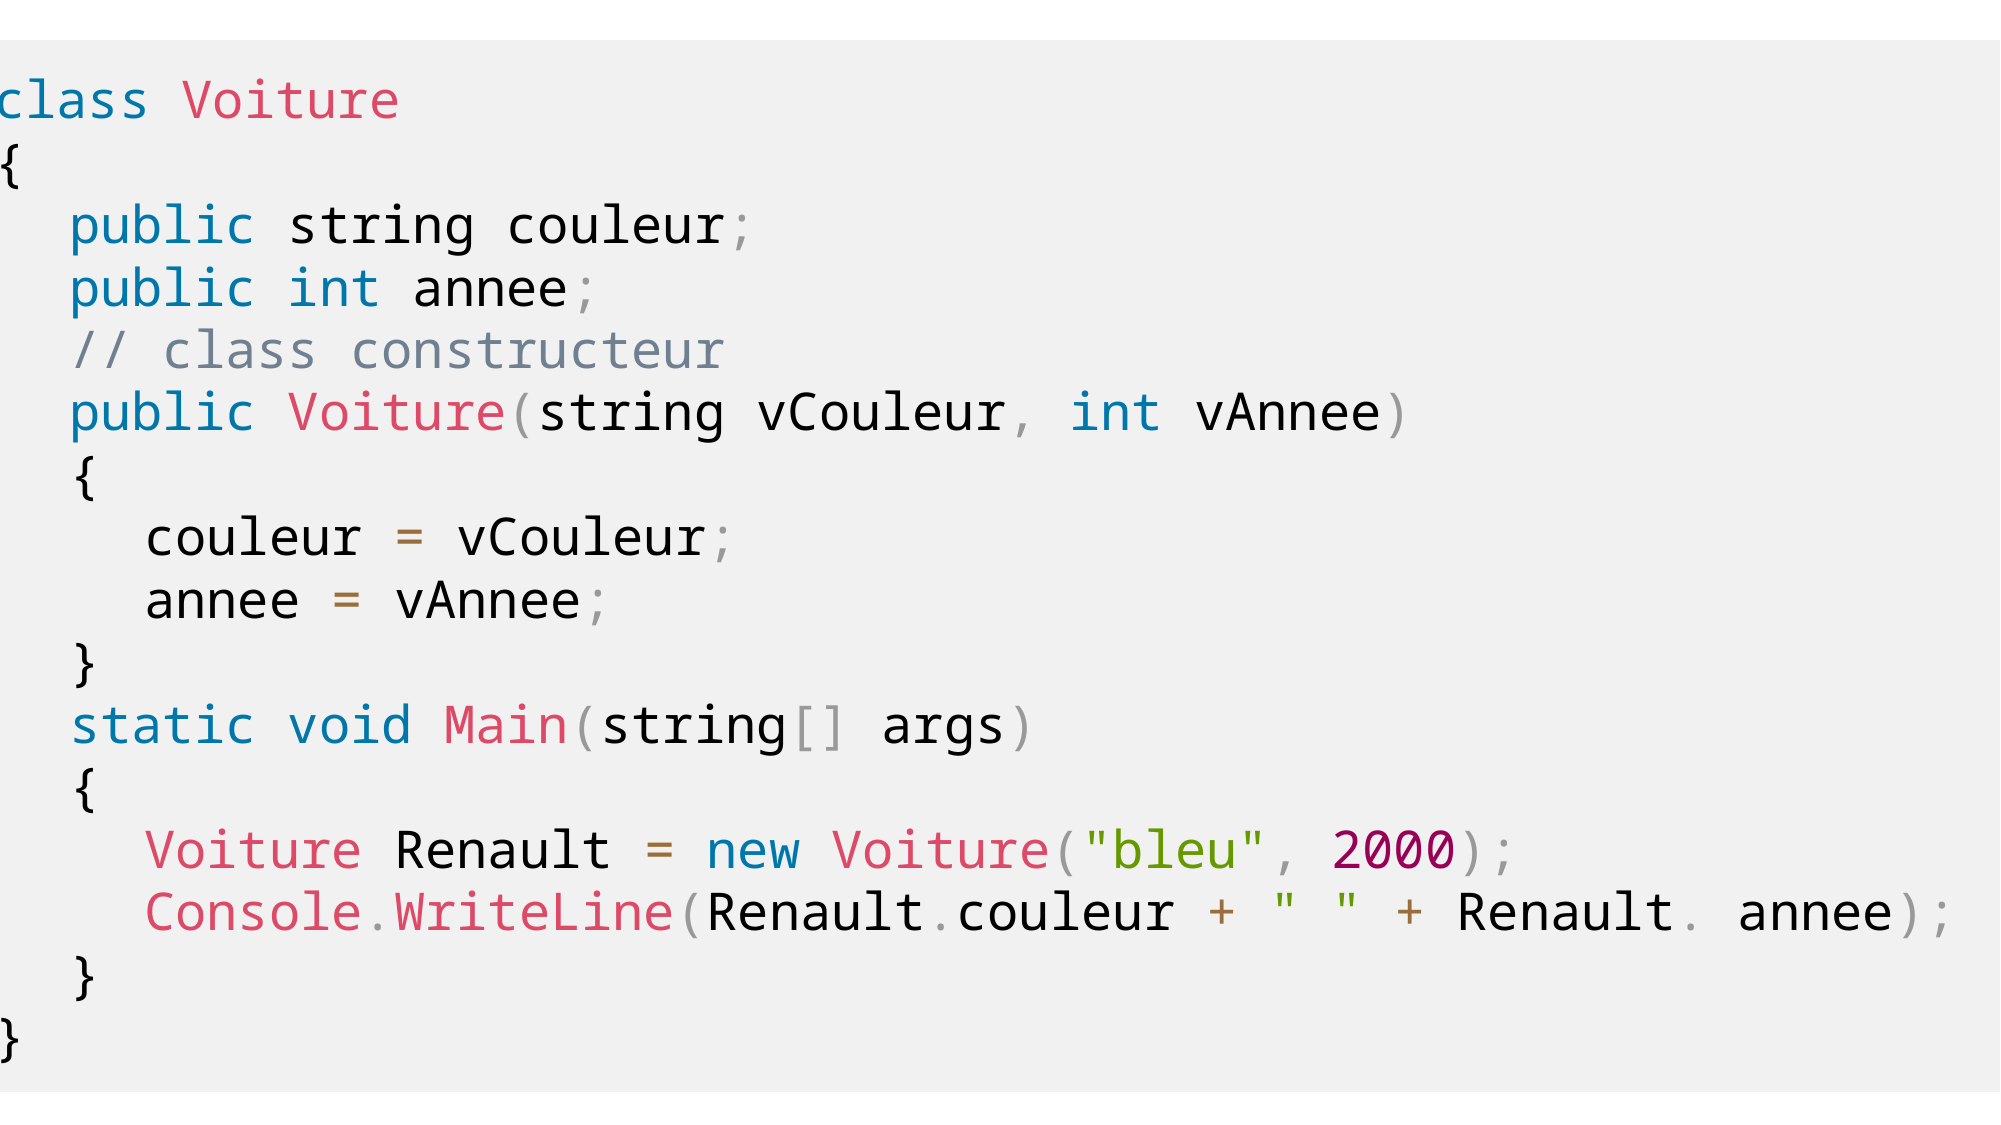

class Voiture
{
	public string couleur;
	public int annee;
 	// class constructeur
	public Voiture(string vCouleur, int vAnnee)
	{
		couleur = vCouleur;
		annee = vAnnee;
	}
	static void Main(string[] args)
	{
		Voiture Renault = new Voiture("bleu", 2000);
		Console.WriteLine(Renault.couleur + " " + Renault. annee);
	}
}